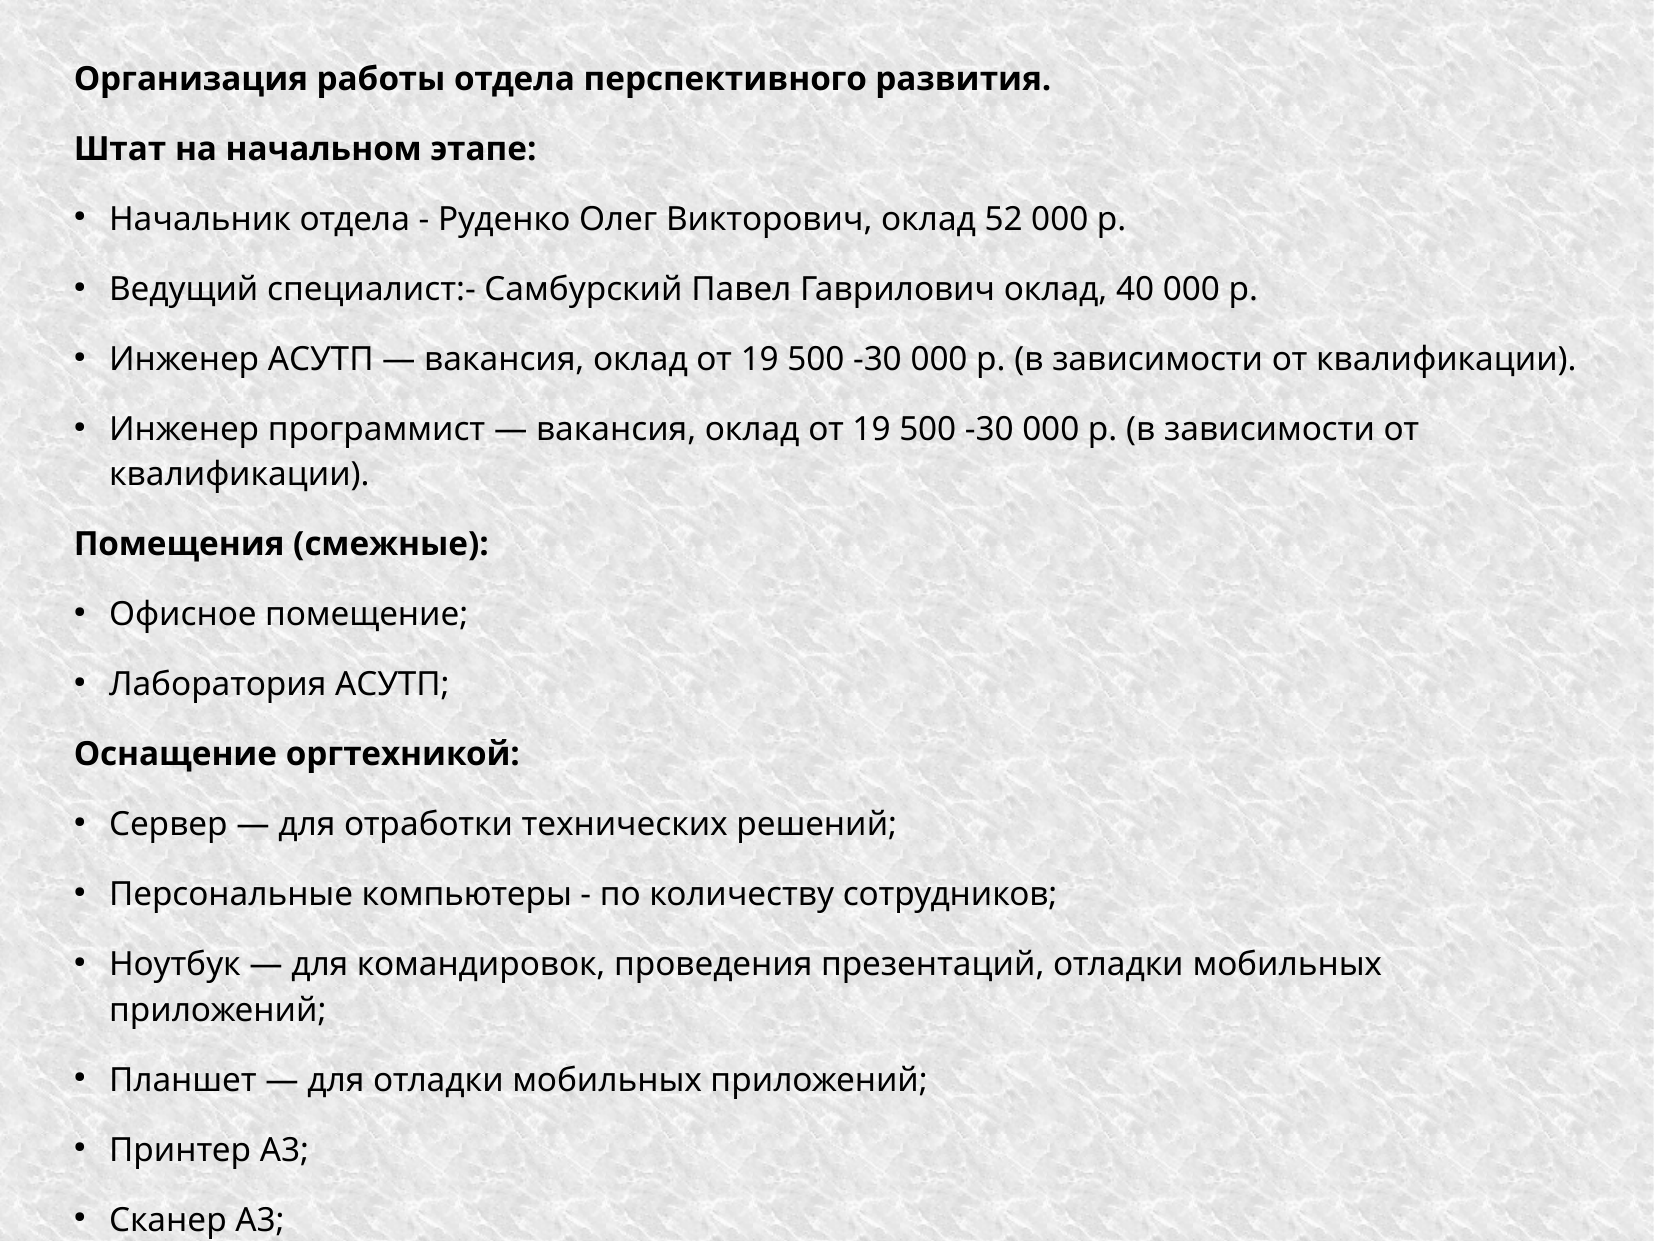

Организация работы отдела перспективного развития.
Штат на начальном этапе:
Начальник отдела - Руденко Олег Викторович, оклад 52 000 р.
Ведущий специалист:- Самбурский Павел Гаврилович оклад, 40 000 р.
Инженер АСУТП — вакансия, оклад от 19 500 -30 000 р. (в зависимости от квалификации).
Инженер программист — вакансия, оклад от 19 500 -30 000 р. (в зависимости от квалификации).
Помещения (смежные):
Офисное помещение;
Лаборатория АСУТП;
Оснащение оргтехникой:
Сервер — для отработки технических решений;
Персональные компьютеры - по количеству сотрудников;
Ноутбук — для командировок, проведения презентаций, отладки мобильных приложений;
Планшет — для отладки мобильных приложений;
Принтер A3;
Сканер А3;
Неограниченный доступ в Интернет;